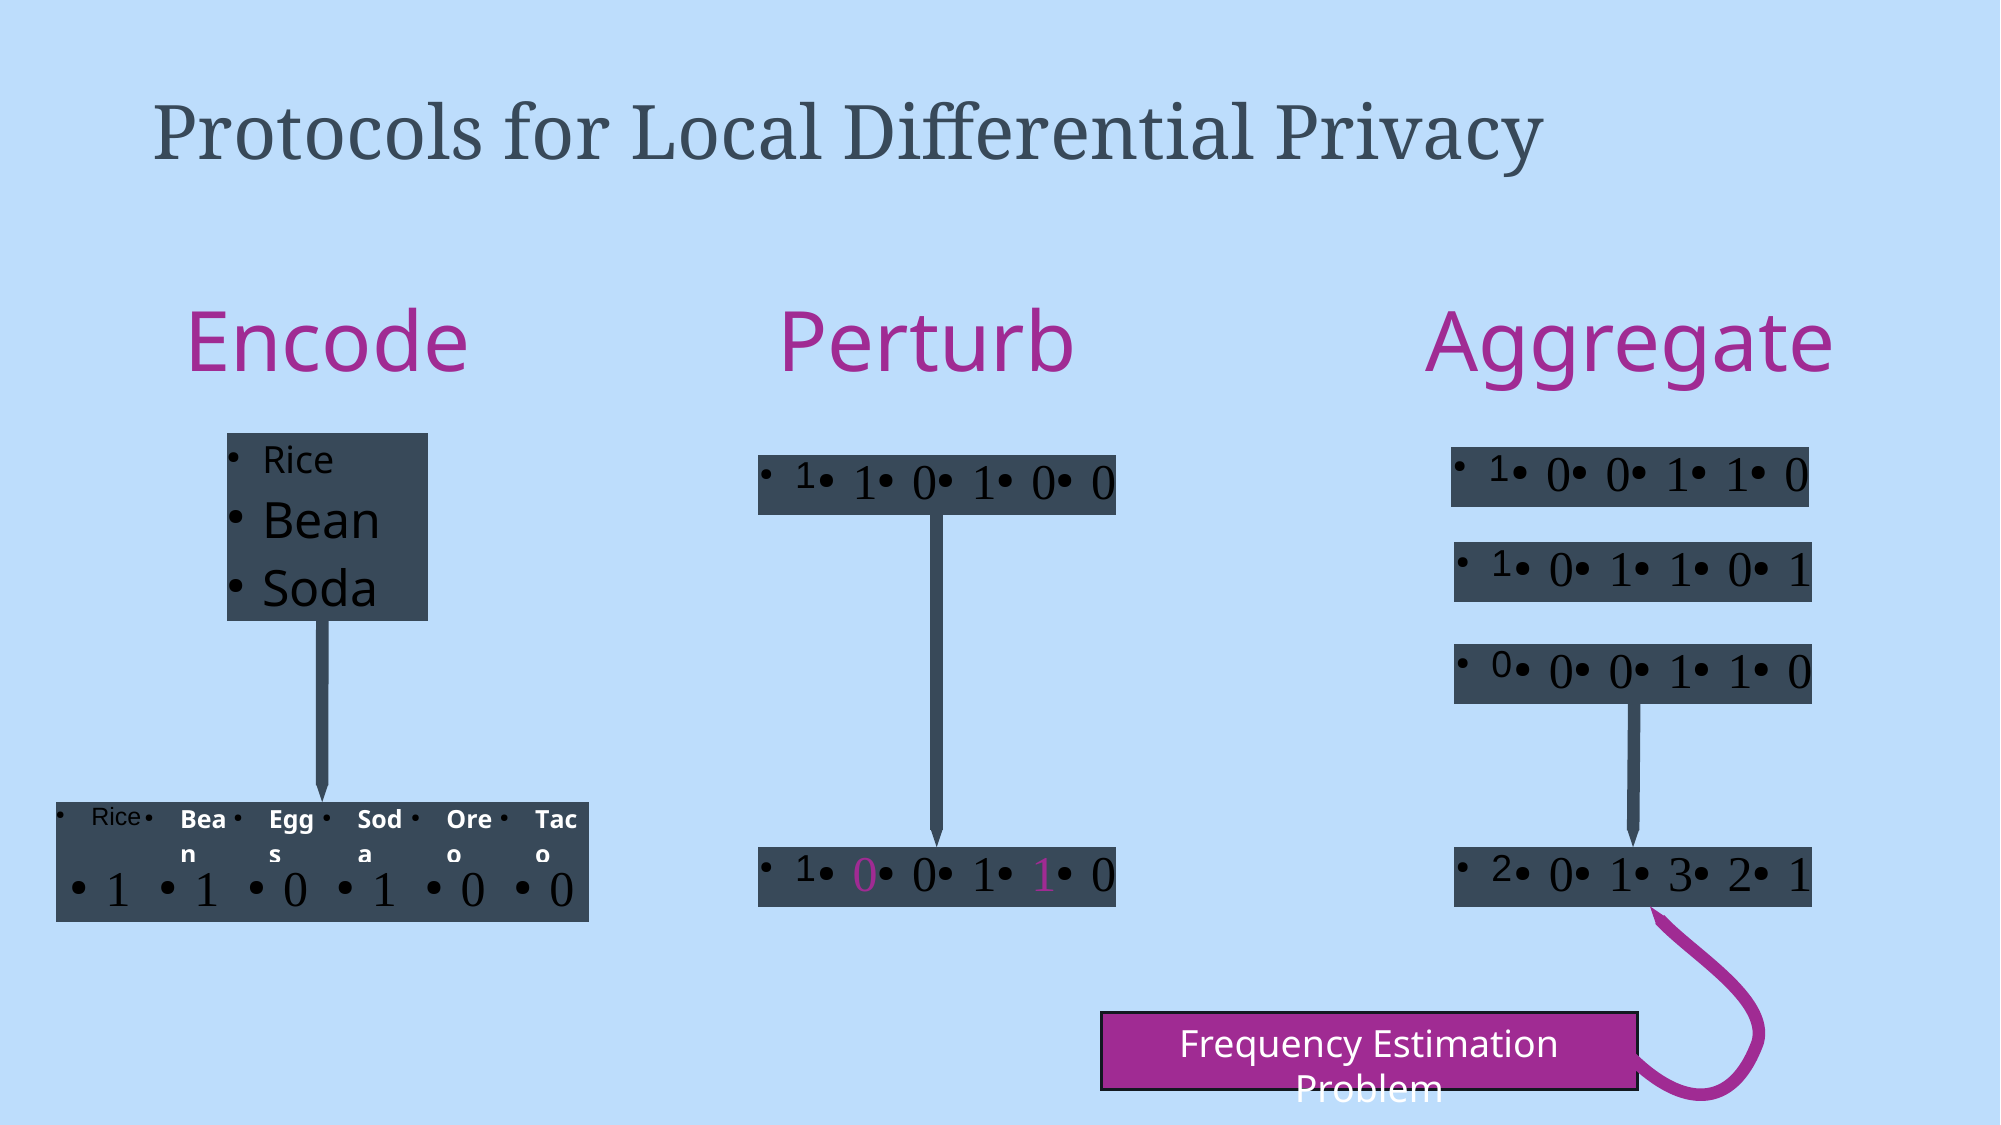

# Protocols for Local Differential Privacy
Encode
Perturb
Aggregate
| Rice |
| --- |
| Bean |
| Soda |
| 1 | 0 | 0 | 1 | 1 | 0 |
| --- | --- | --- | --- | --- | --- |
| 1 | 1 | 0 | 1 | 0 | 0 |
| --- | --- | --- | --- | --- | --- |
| 1 | 0 | 1 | 1 | 0 | 1 |
| --- | --- | --- | --- | --- | --- |
| 0 | 0 | 0 | 1 | 1 | 0 |
| --- | --- | --- | --- | --- | --- |
| Rice | Bean | Eggs | Soda | Oreo | Taco |
| --- | --- | --- | --- | --- | --- |
| 1 | 1 | 0 | 1 | 0 | 0 |
| 1 | 0 | 0 | 1 | 1 | 0 |
| --- | --- | --- | --- | --- | --- |
| 2 | 0 | 1 | 3 | 2 | 1 |
| --- | --- | --- | --- | --- | --- |
Frequency Estimation Problem